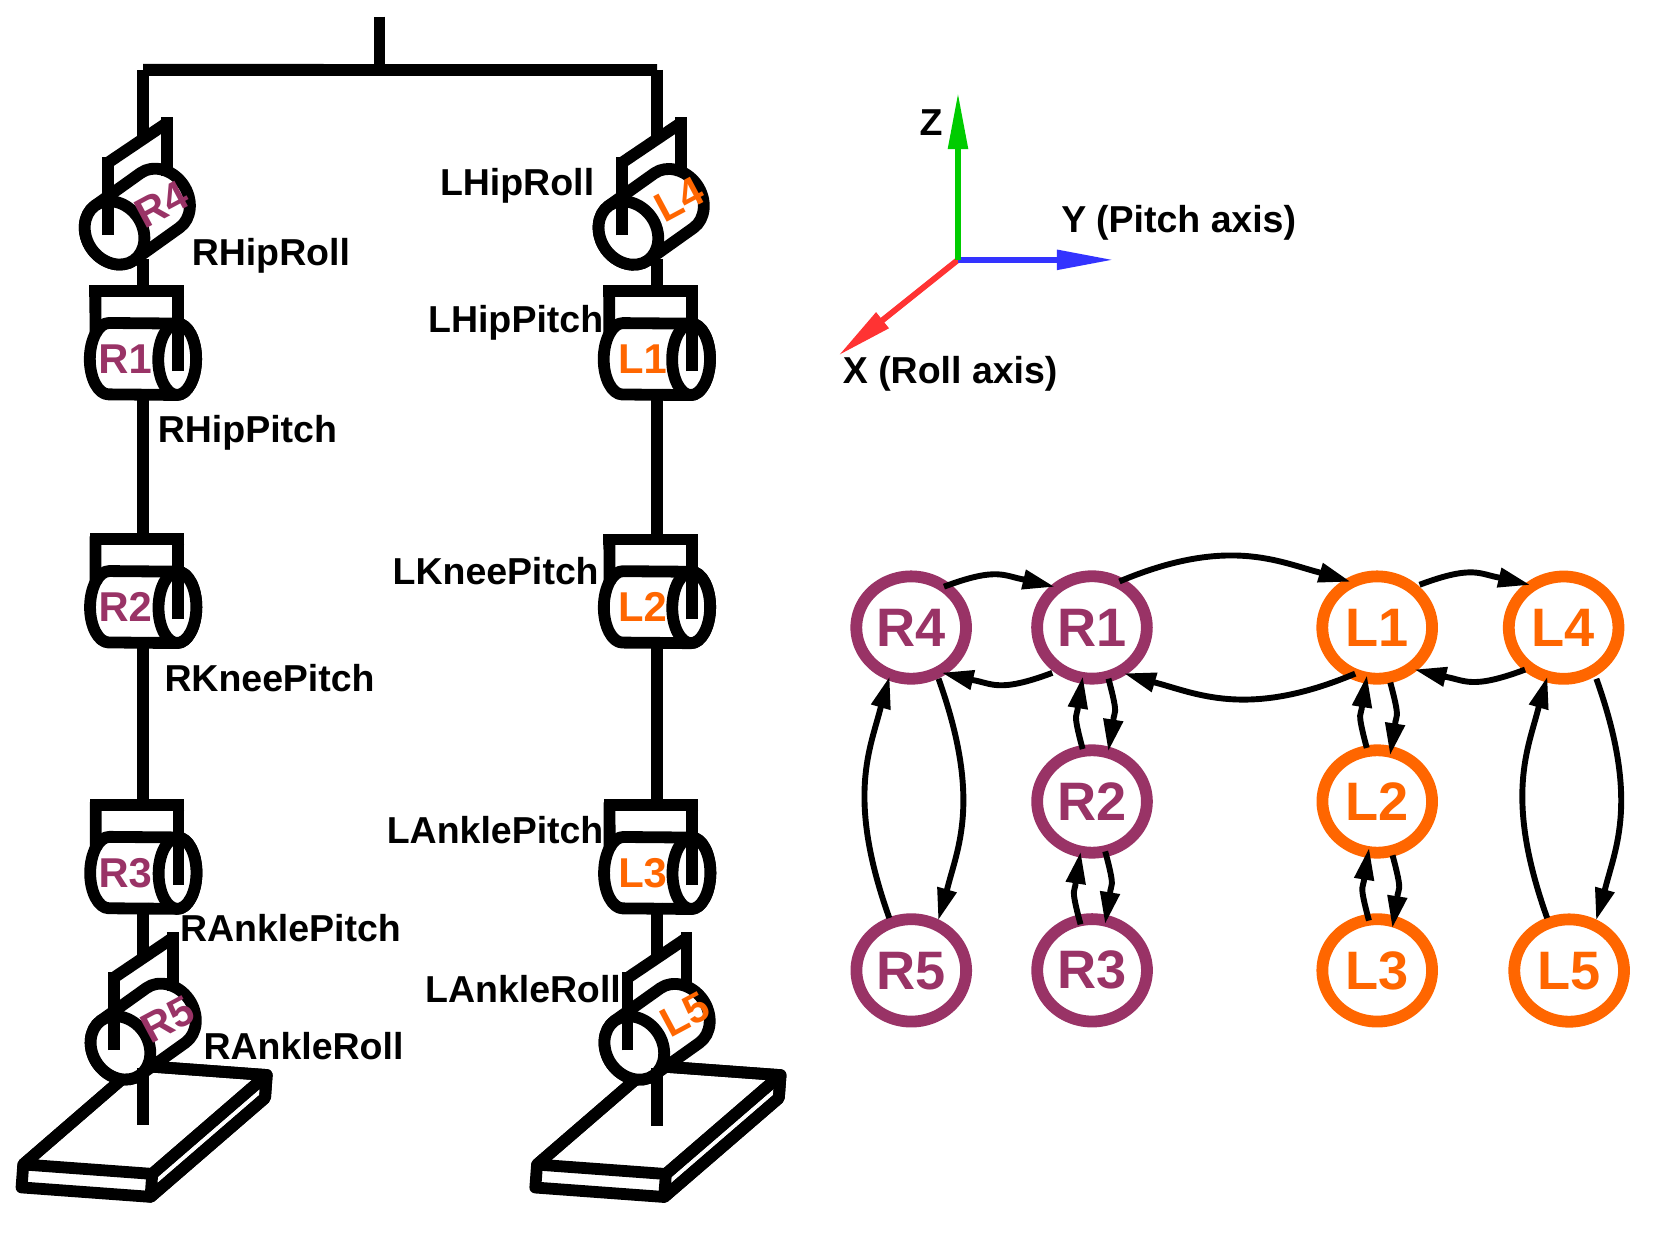

Z
Y (Pitch axis)
X (Roll axis)
LHipRoll
L4
R4
RHipRoll
LHipPitch
R1
L1
RHipPitch
LKneePitch
R1
R4
L1
L4
R2
L2
RKneePitch
R2
L2
LAnklePitch
R3
L3
RAnklePitch
R3
R5
L3
L5
LAnkleRoll
L5
R5
RAnkleRoll